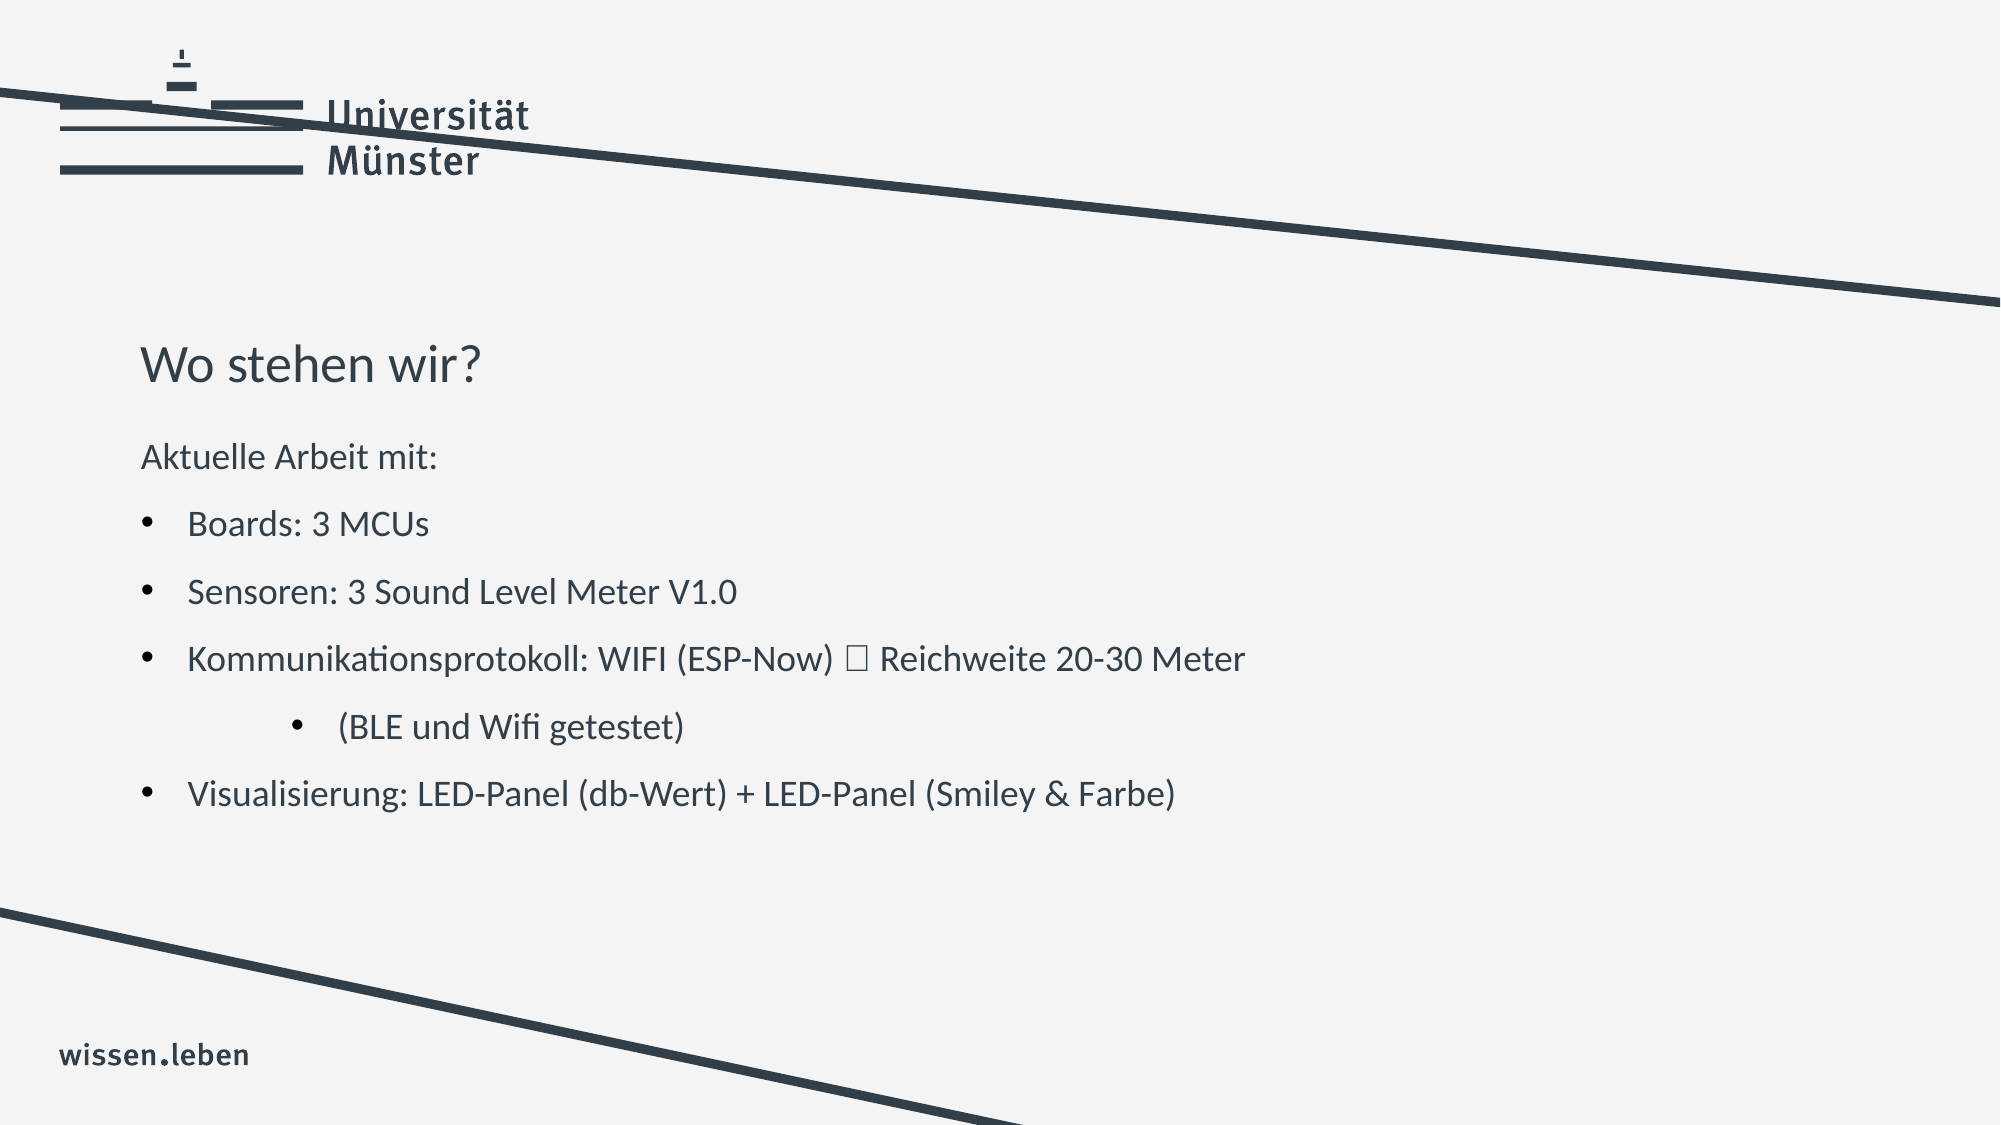

Wo stehen wir?
Aktuelle Arbeit mit:
Boards: 3 MCUs
Sensoren: 3 Sound Level Meter V1.0
Kommunikationsprotokoll: WIFI (ESP-Now)  Reichweite 20-30 Meter
(BLE und Wifi getestet)
Visualisierung: LED-Panel (db-Wert) + LED-Panel (Smiley & Farbe)